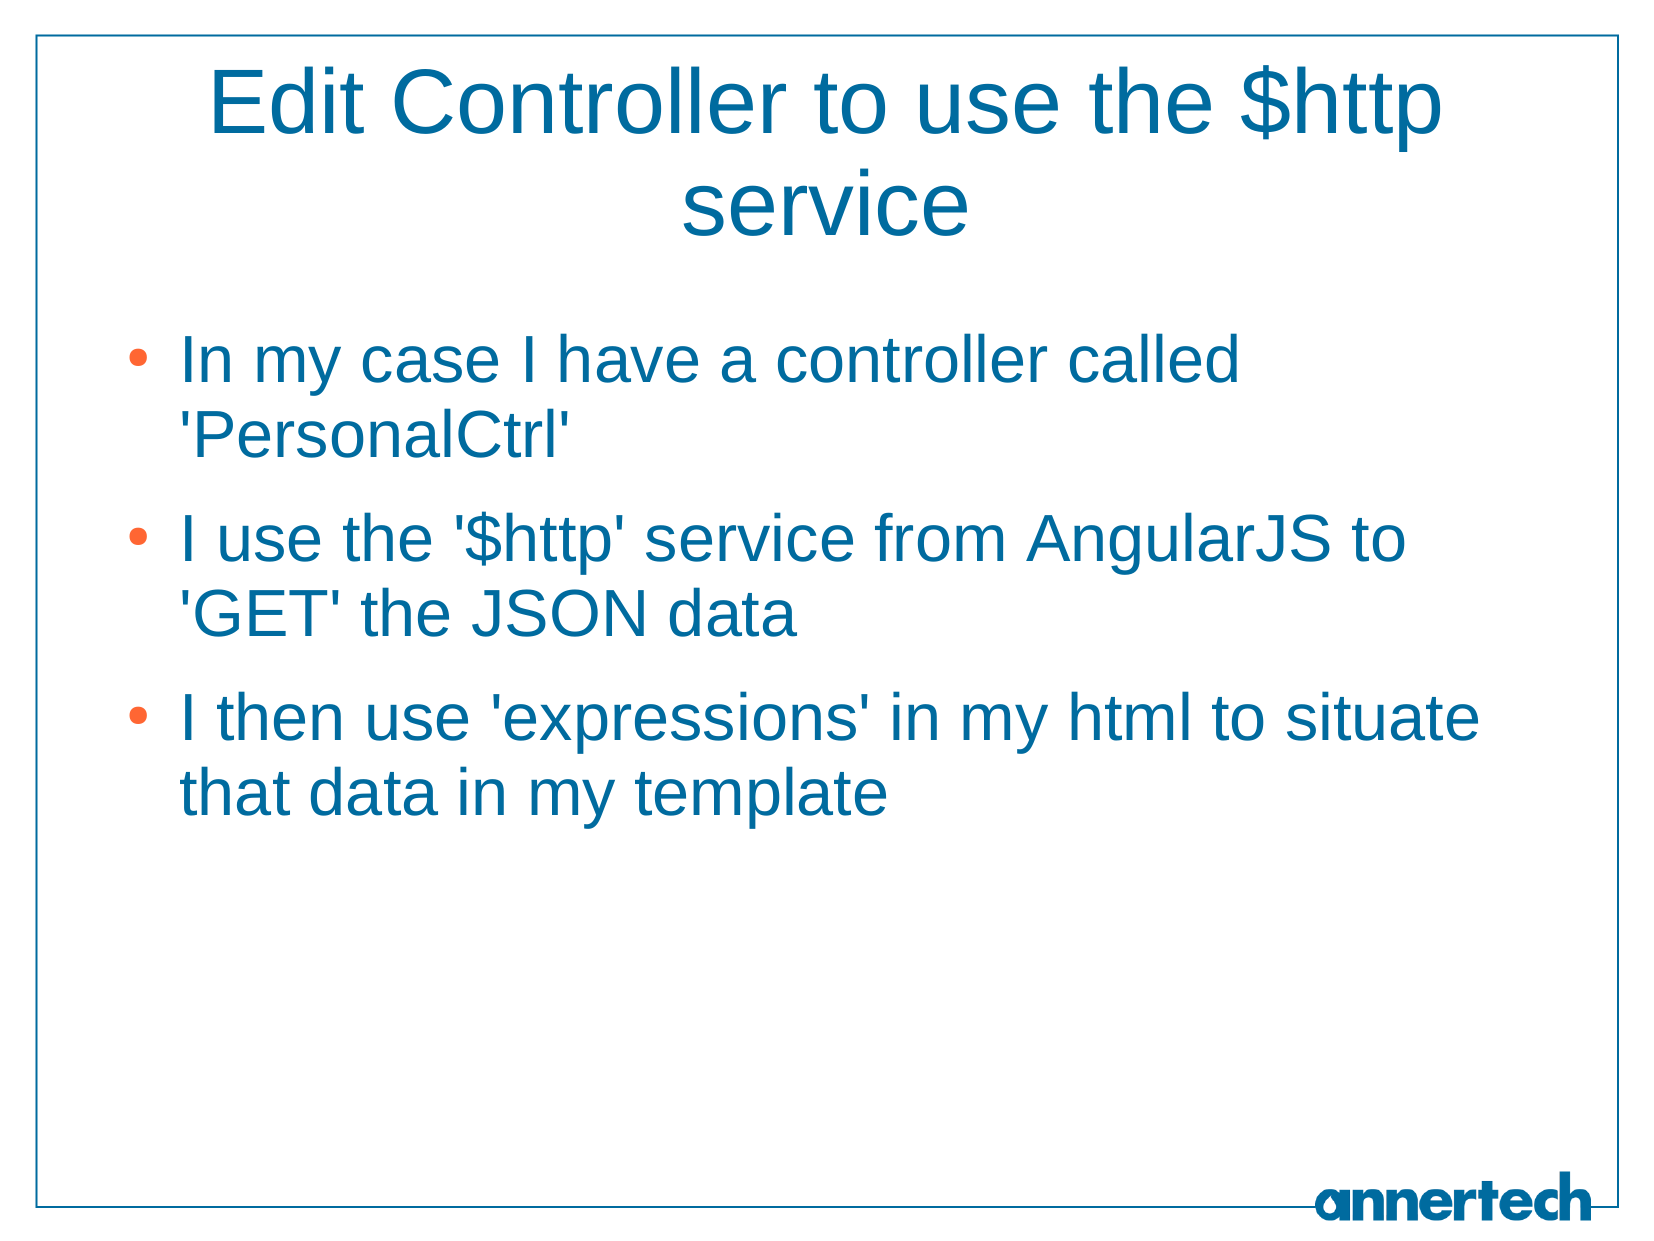

# Edit Controller to use the $http service
In my case I have a controller called 'PersonalCtrl'
I use the '$http' service from AngularJS to 'GET' the JSON data
I then use 'expressions' in my html to situate that data in my template